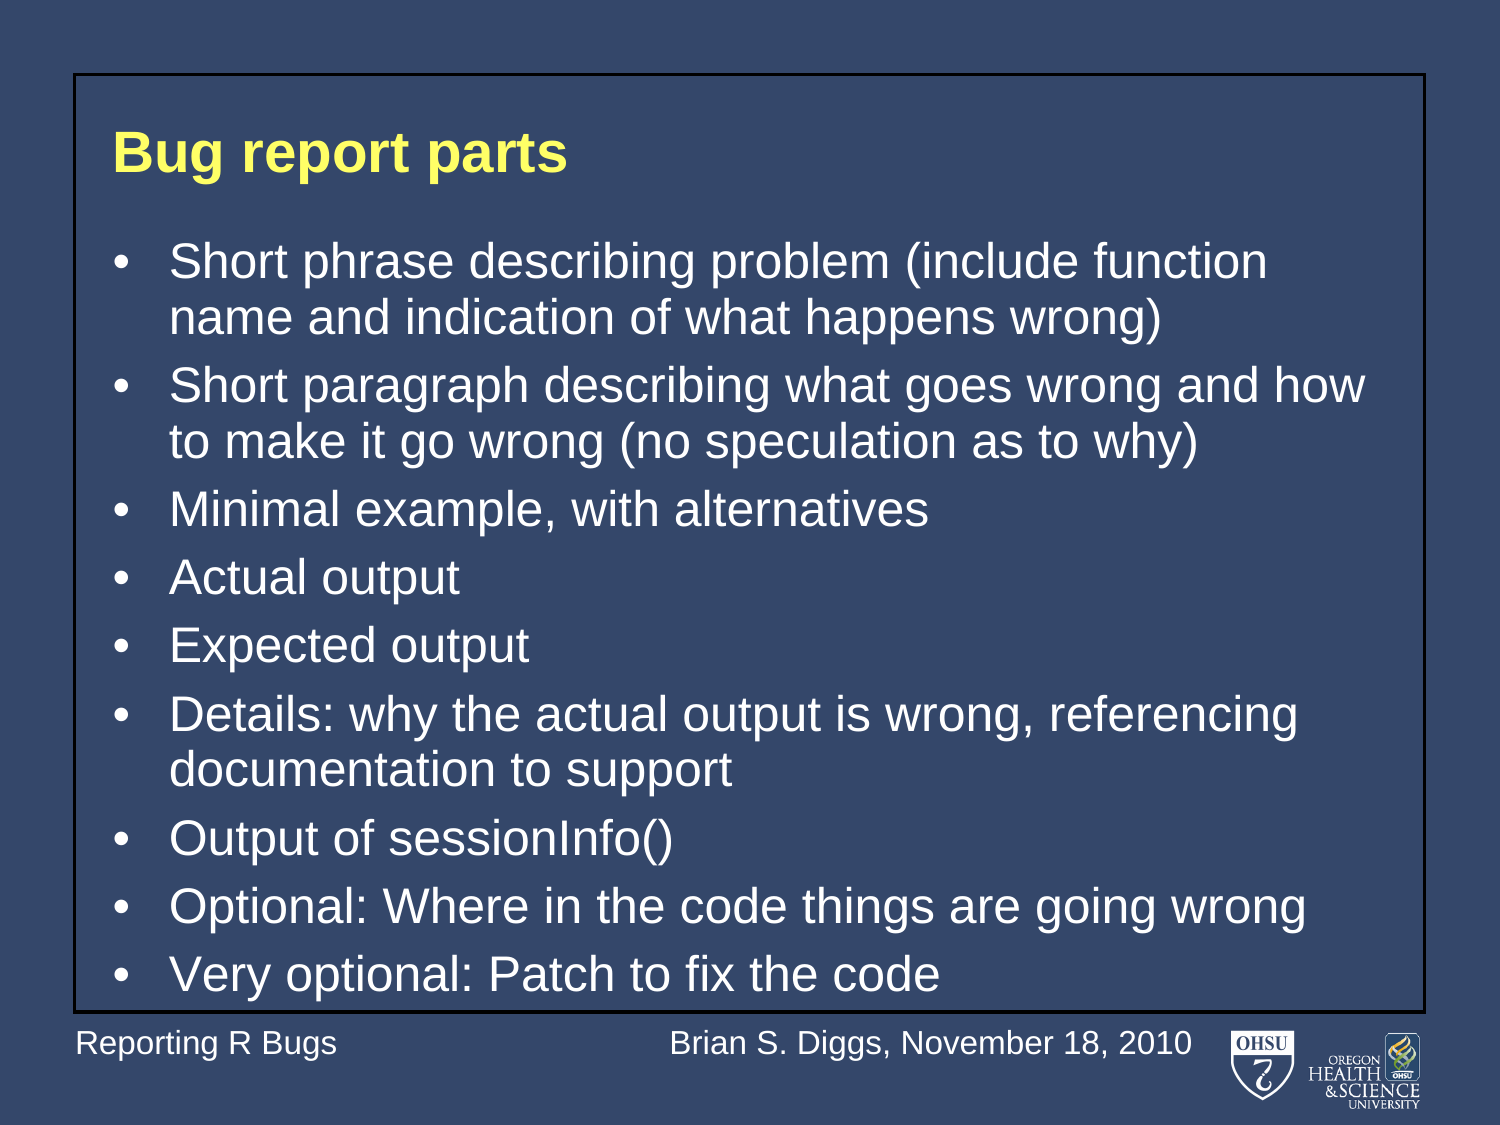

# Bug report parts
Short phrase describing problem (include function name and indication of what happens wrong)
Short paragraph describing what goes wrong and how to make it go wrong (no speculation as to why)
Minimal example, with alternatives
Actual output
Expected output
Details: why the actual output is wrong, referencing documentation to support
Output of sessionInfo()
Optional: Where in the code things are going wrong
Very optional: Patch to fix the code
Reporting R Bugs  Brian S. Diggs, November 18, 2010